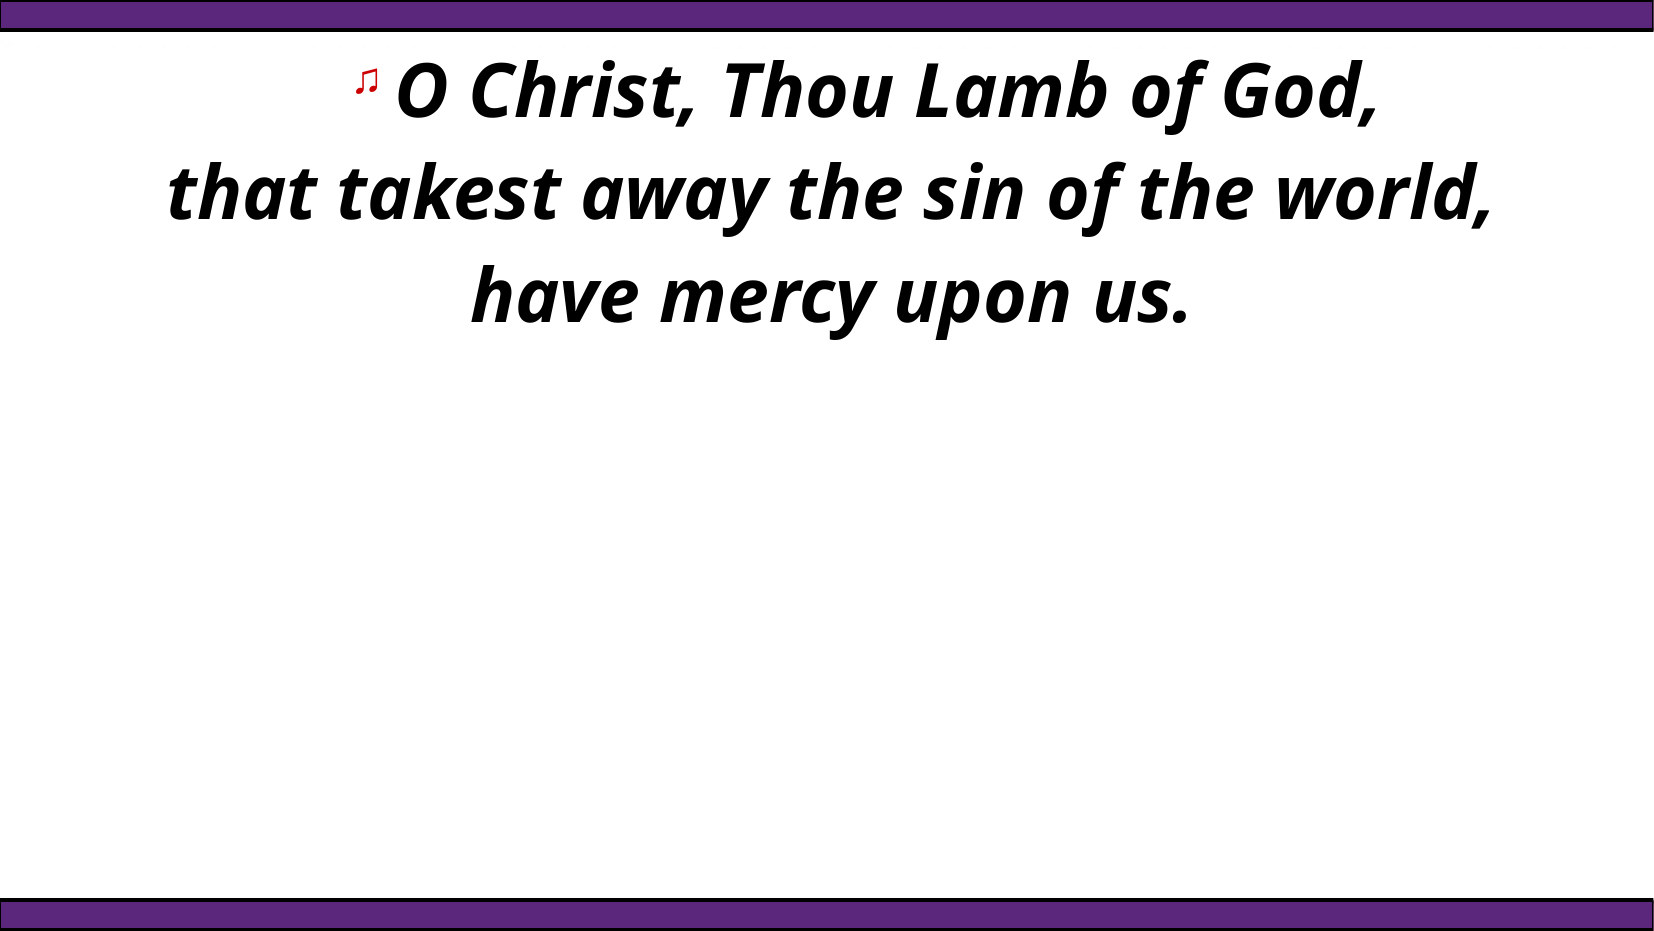

♫ O Christ, Thou Lamb of God,
that takest away the sin of the world,
have mercy upon us.